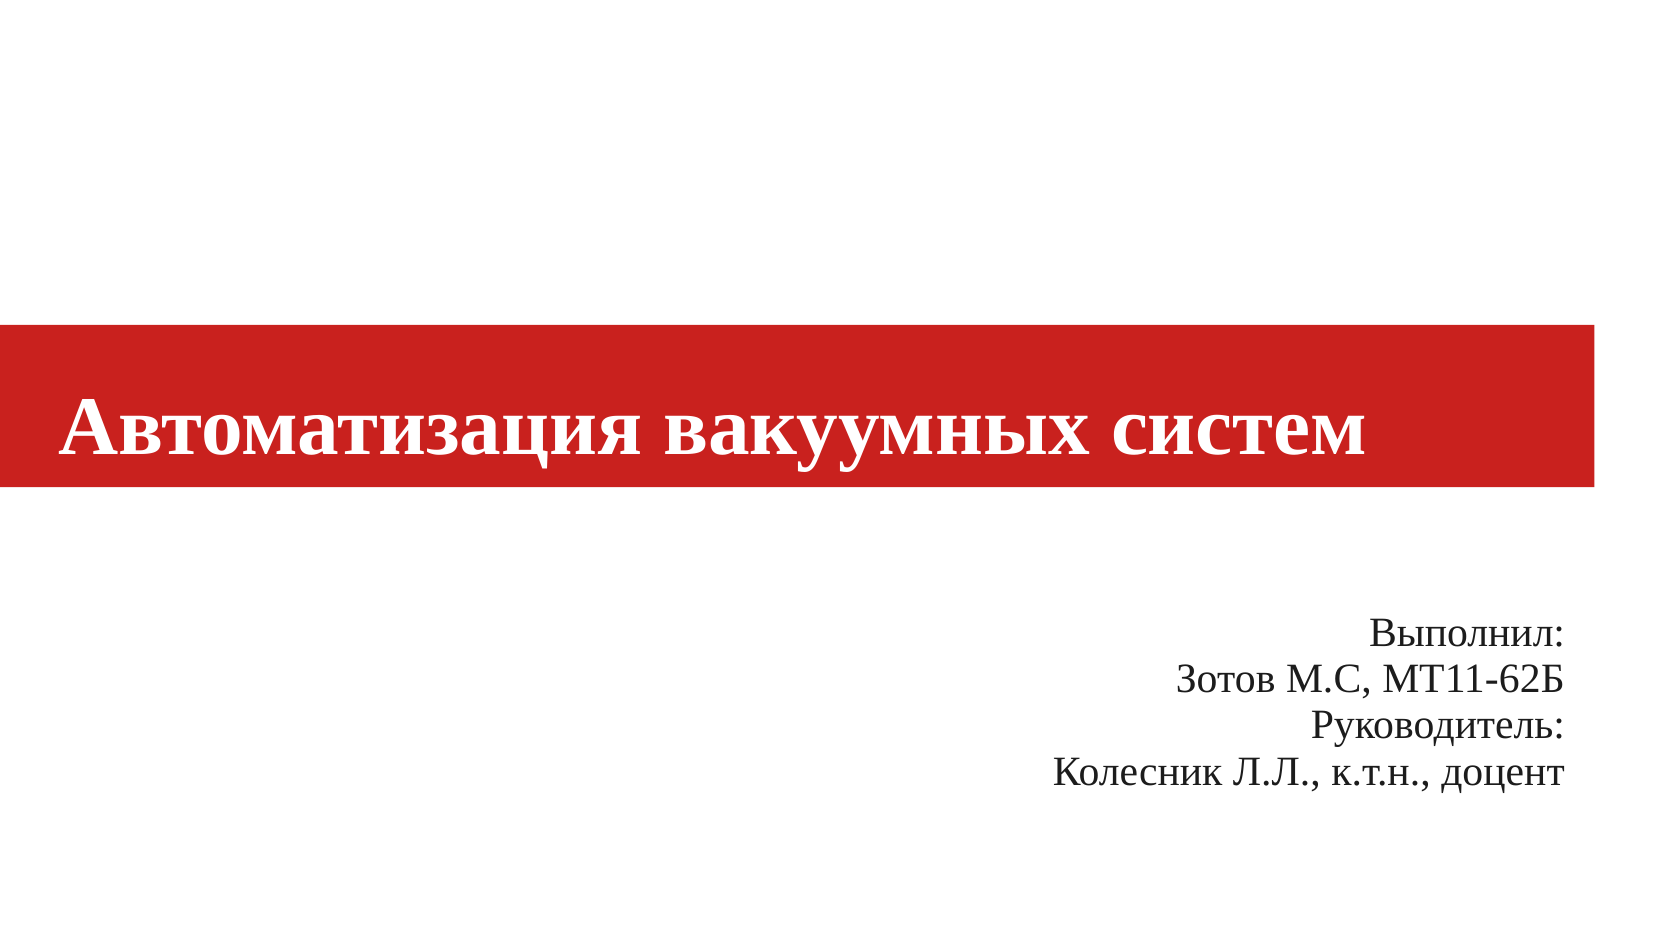

# Автоматизация вакуумных систем
Выполнил:
Зотов М.С, МТ11-62Б
Руководитель:
Колесник Л.Л., к.т.н., доцент